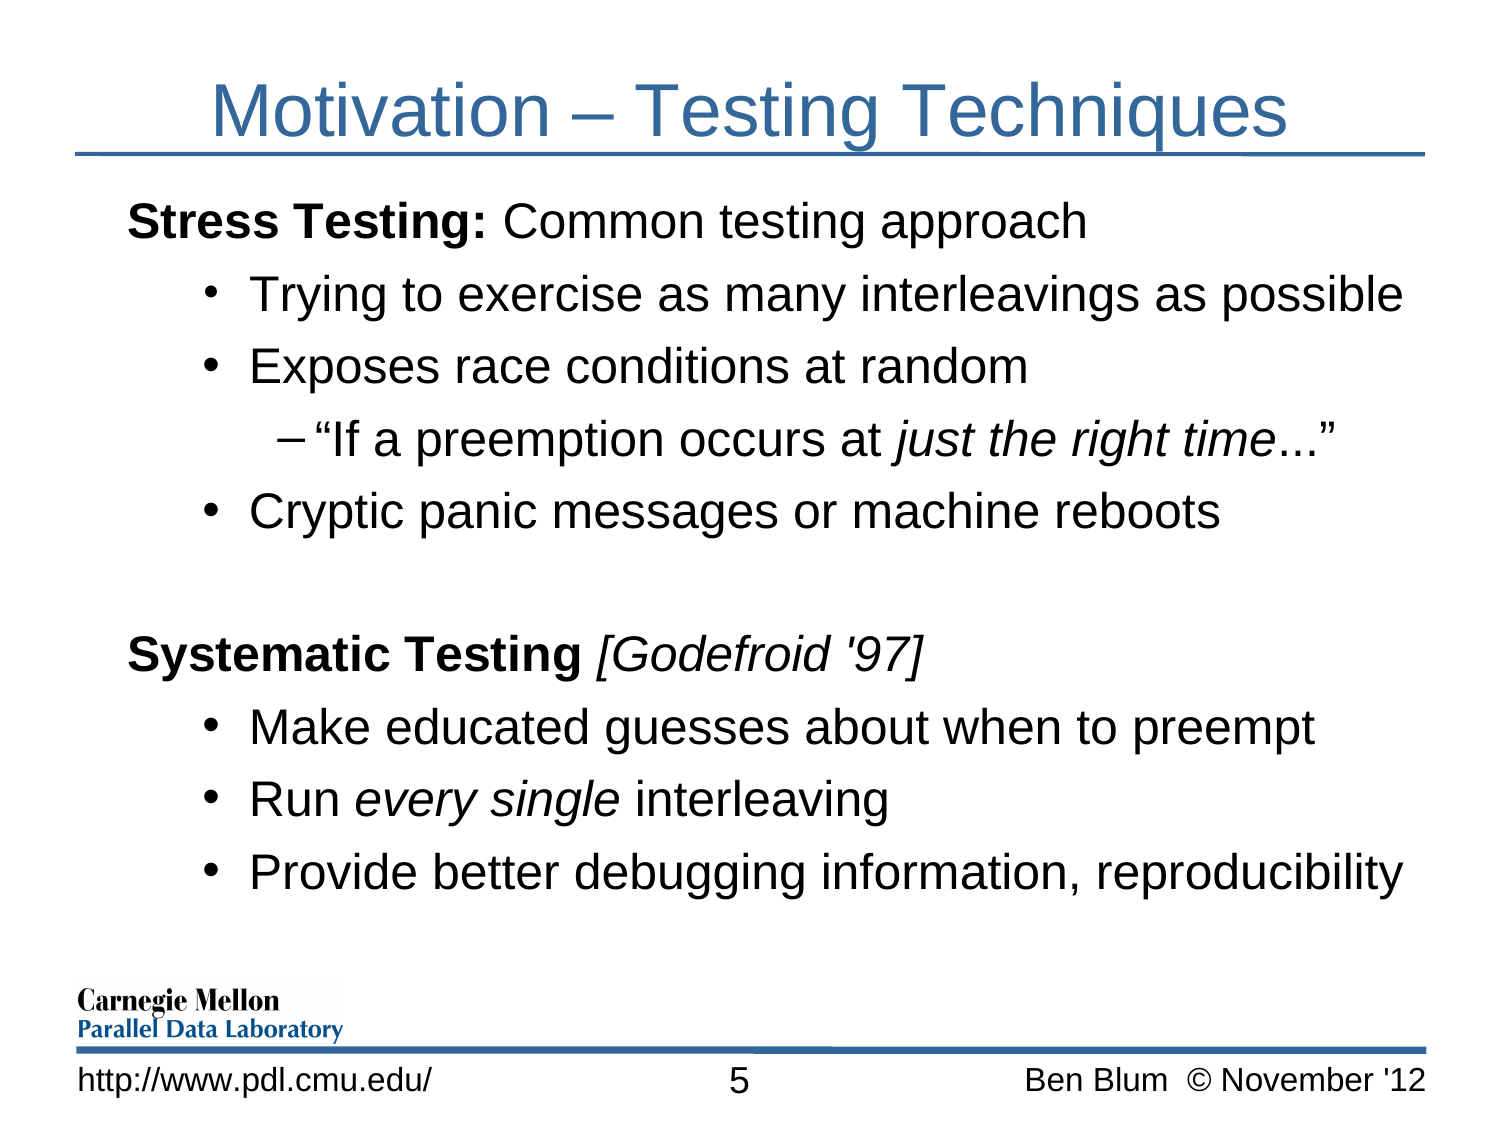

# Motivation – Testing Techniques
Stress Testing: Common testing approach
Trying to exercise as many interleavings as possible
Exposes race conditions at random
“If a preemption occurs at just the right time...”
Cryptic panic messages or machine reboots
Systematic Testing [Godefroid '97]
Make educated guesses about when to preempt
Run every single interleaving
Provide better debugging information, reproducibility
5